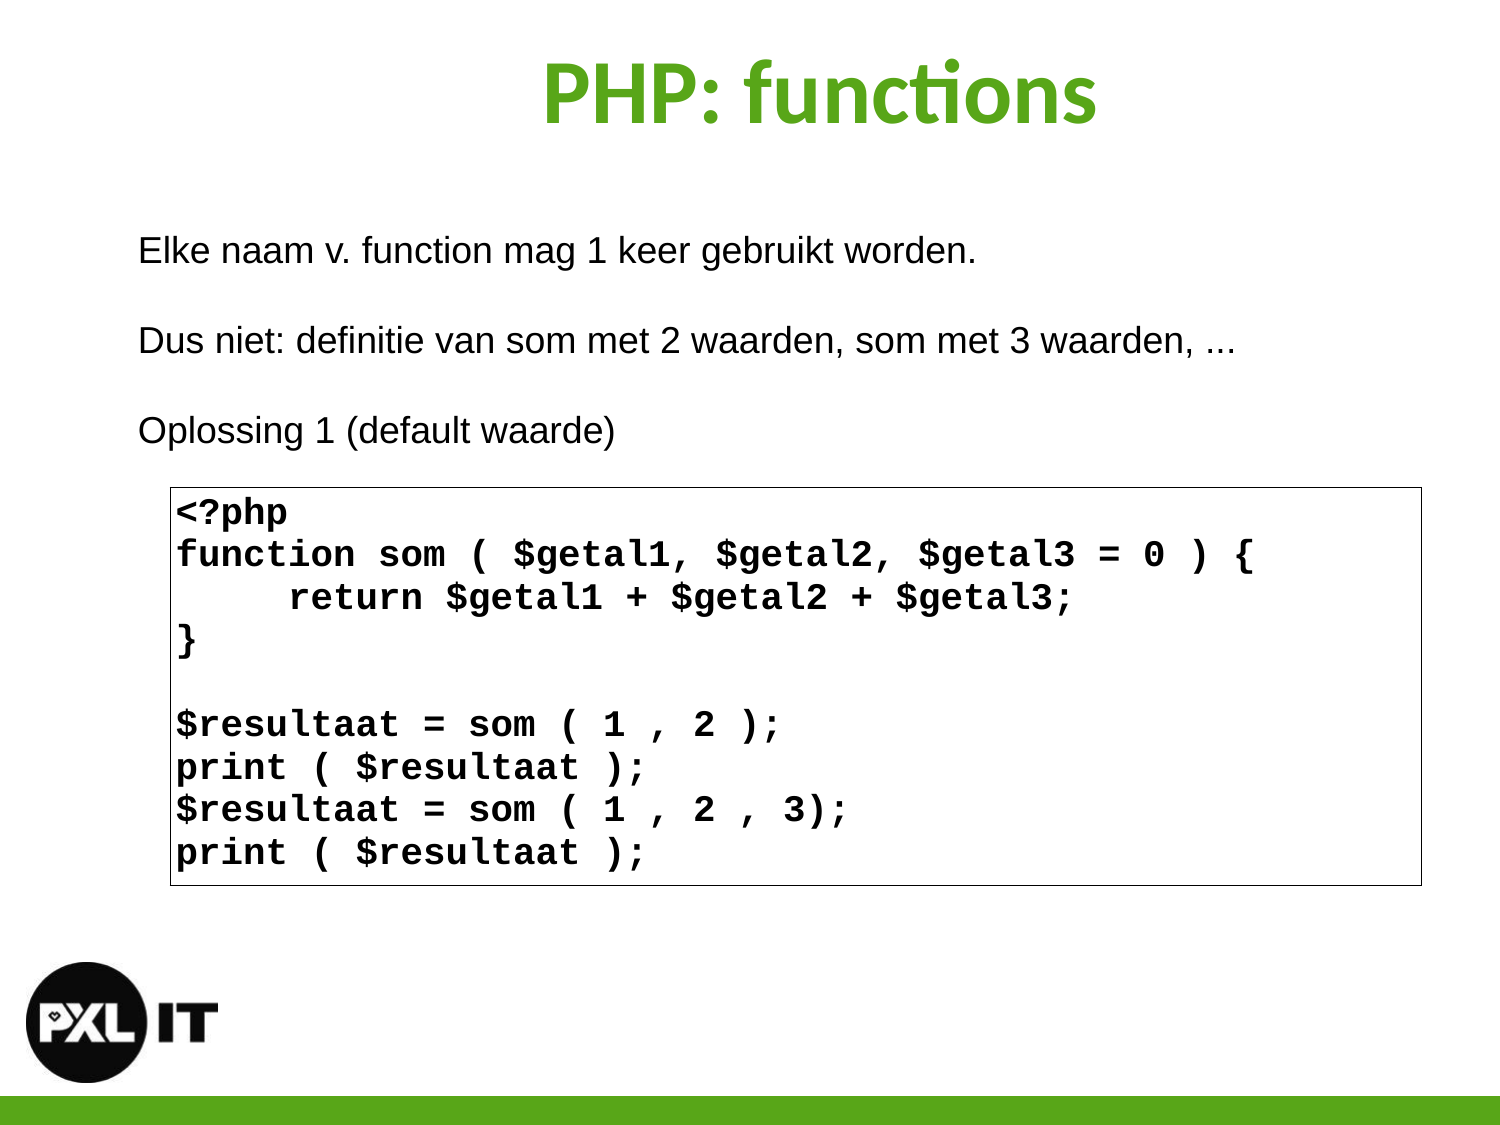

PHP: functions
Elke naam v. function mag 1 keer gebruikt worden.
Dus niet: definitie van som met 2 waarden, som met 3 waarden, ...
Oplossing 1 (default waarde)
| <?php function som ( $getal1, $getal2, $getal3 = 0 ) { return $getal1 + $getal2 + $getal3; } $resultaat = som ( 1 , 2 ); print ( $resultaat ); $resultaat = som ( 1 , 2 , 3); print ( $resultaat ); |
| --- |